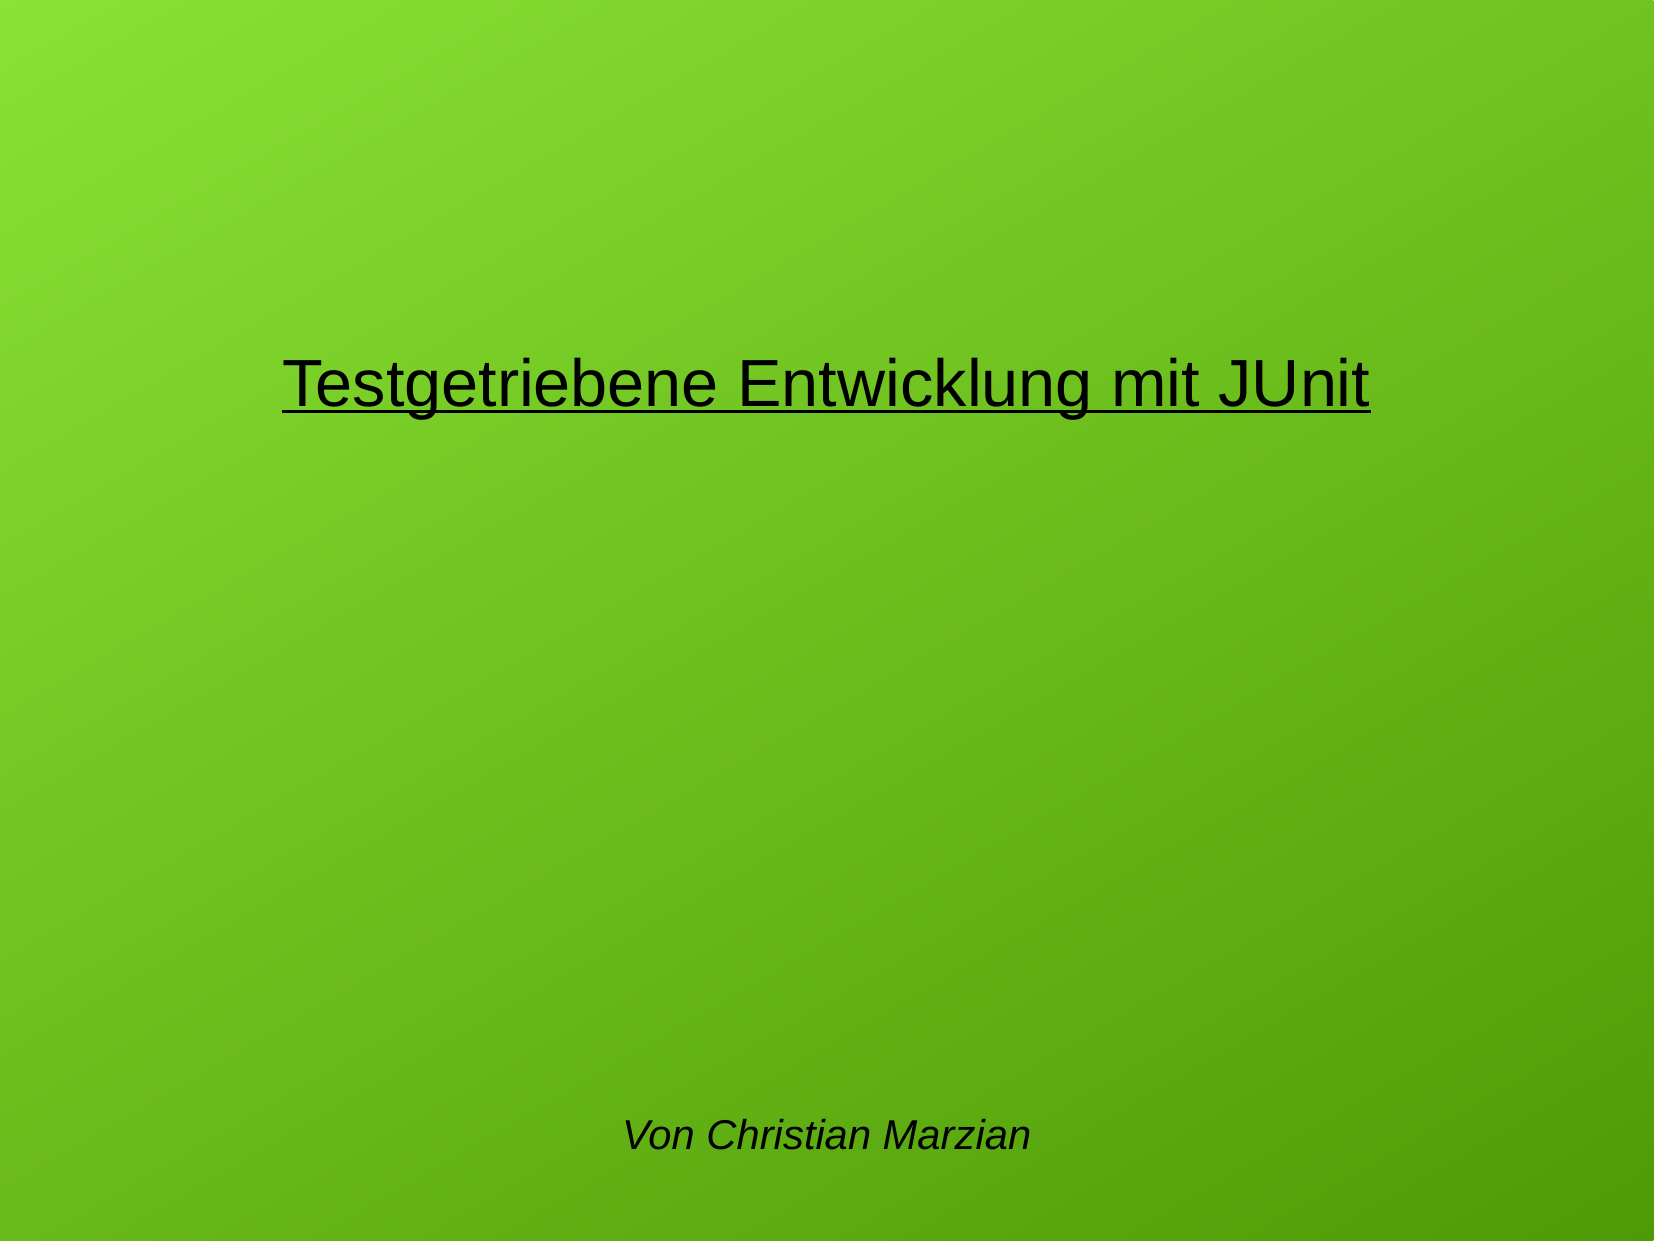

# Testgetriebene Entwicklung mit JUnit
Von Christian Marzian